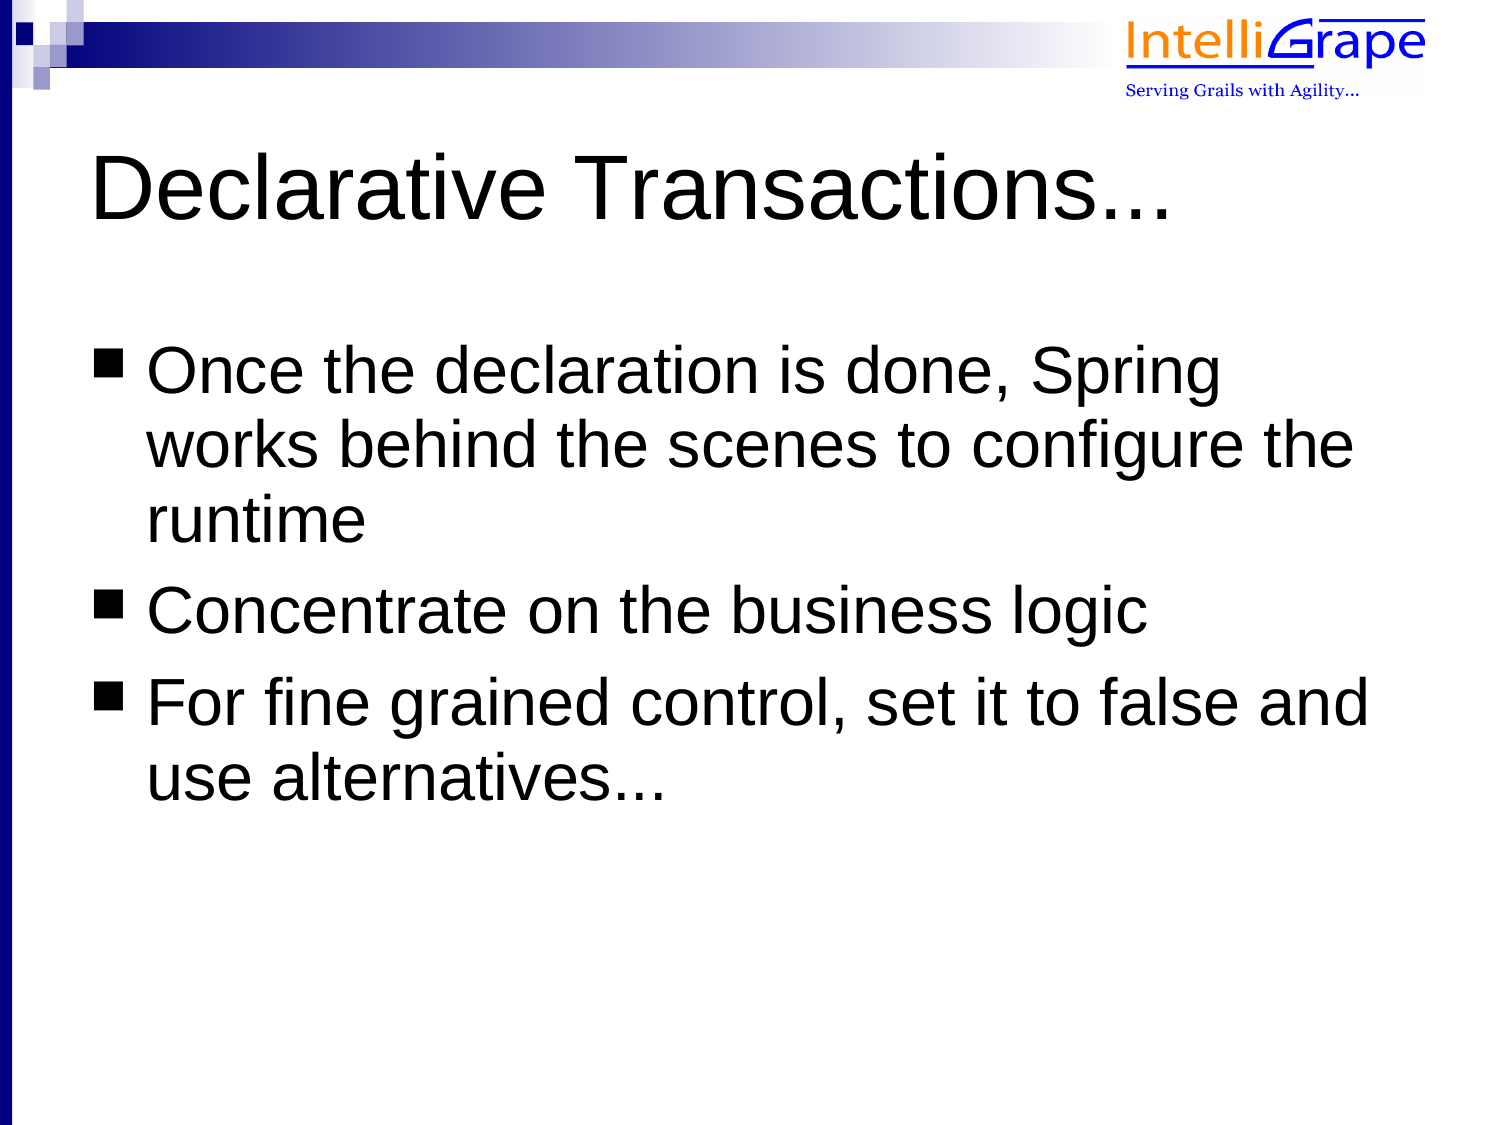

# Declarative Transactions...
Once the declaration is done, Spring works behind the scenes to configure the runtime
Concentrate on the business logic
For fine grained control, set it to false and use alternatives...